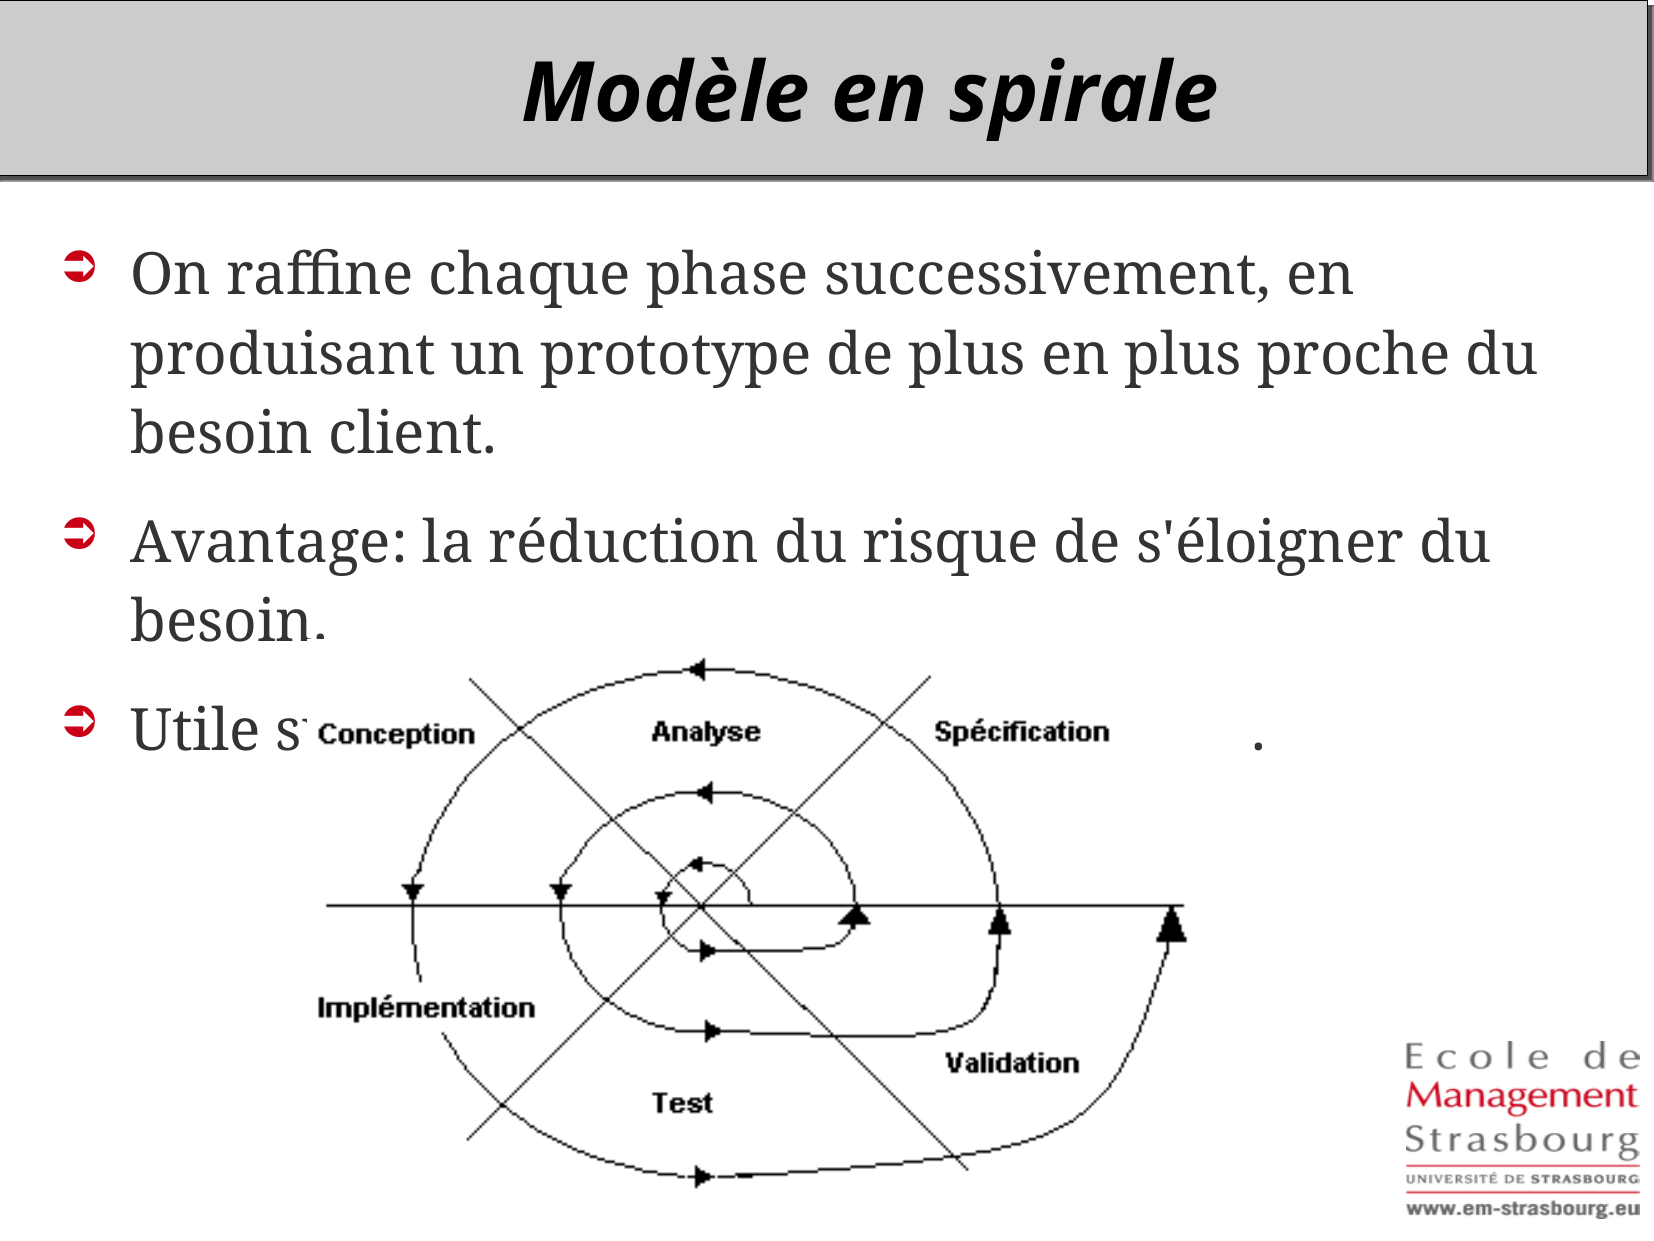

# Modèle en spirale
On raffine chaque phase successivement, en produisant un prototype de plus en plus proche du besoin client.
Avantage: la réduction du risque de s'éloigner du besoin.
Utile surtout pour des projets complexes.